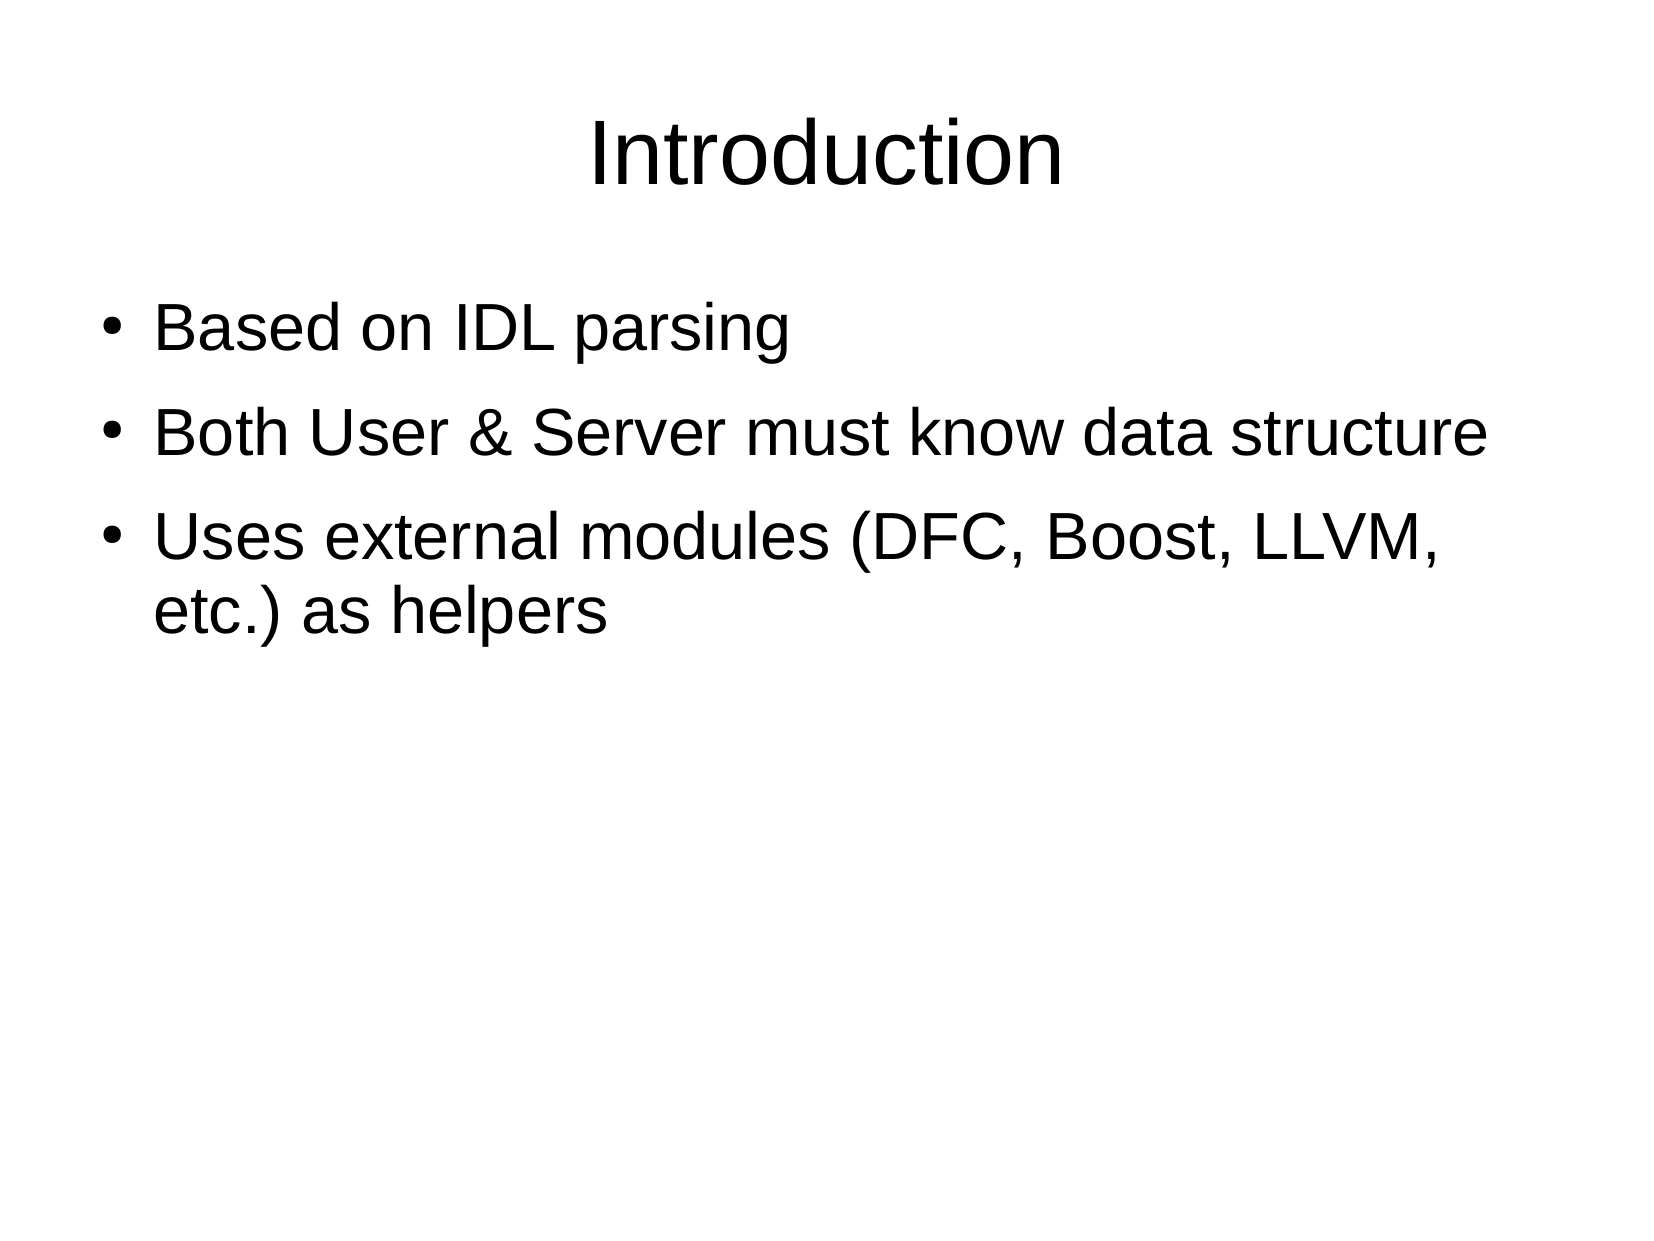

# Introduction
Based on IDL parsing
Both User & Server must know data structure
Uses external modules (DFC, Boost, LLVM, etc.) as helpers